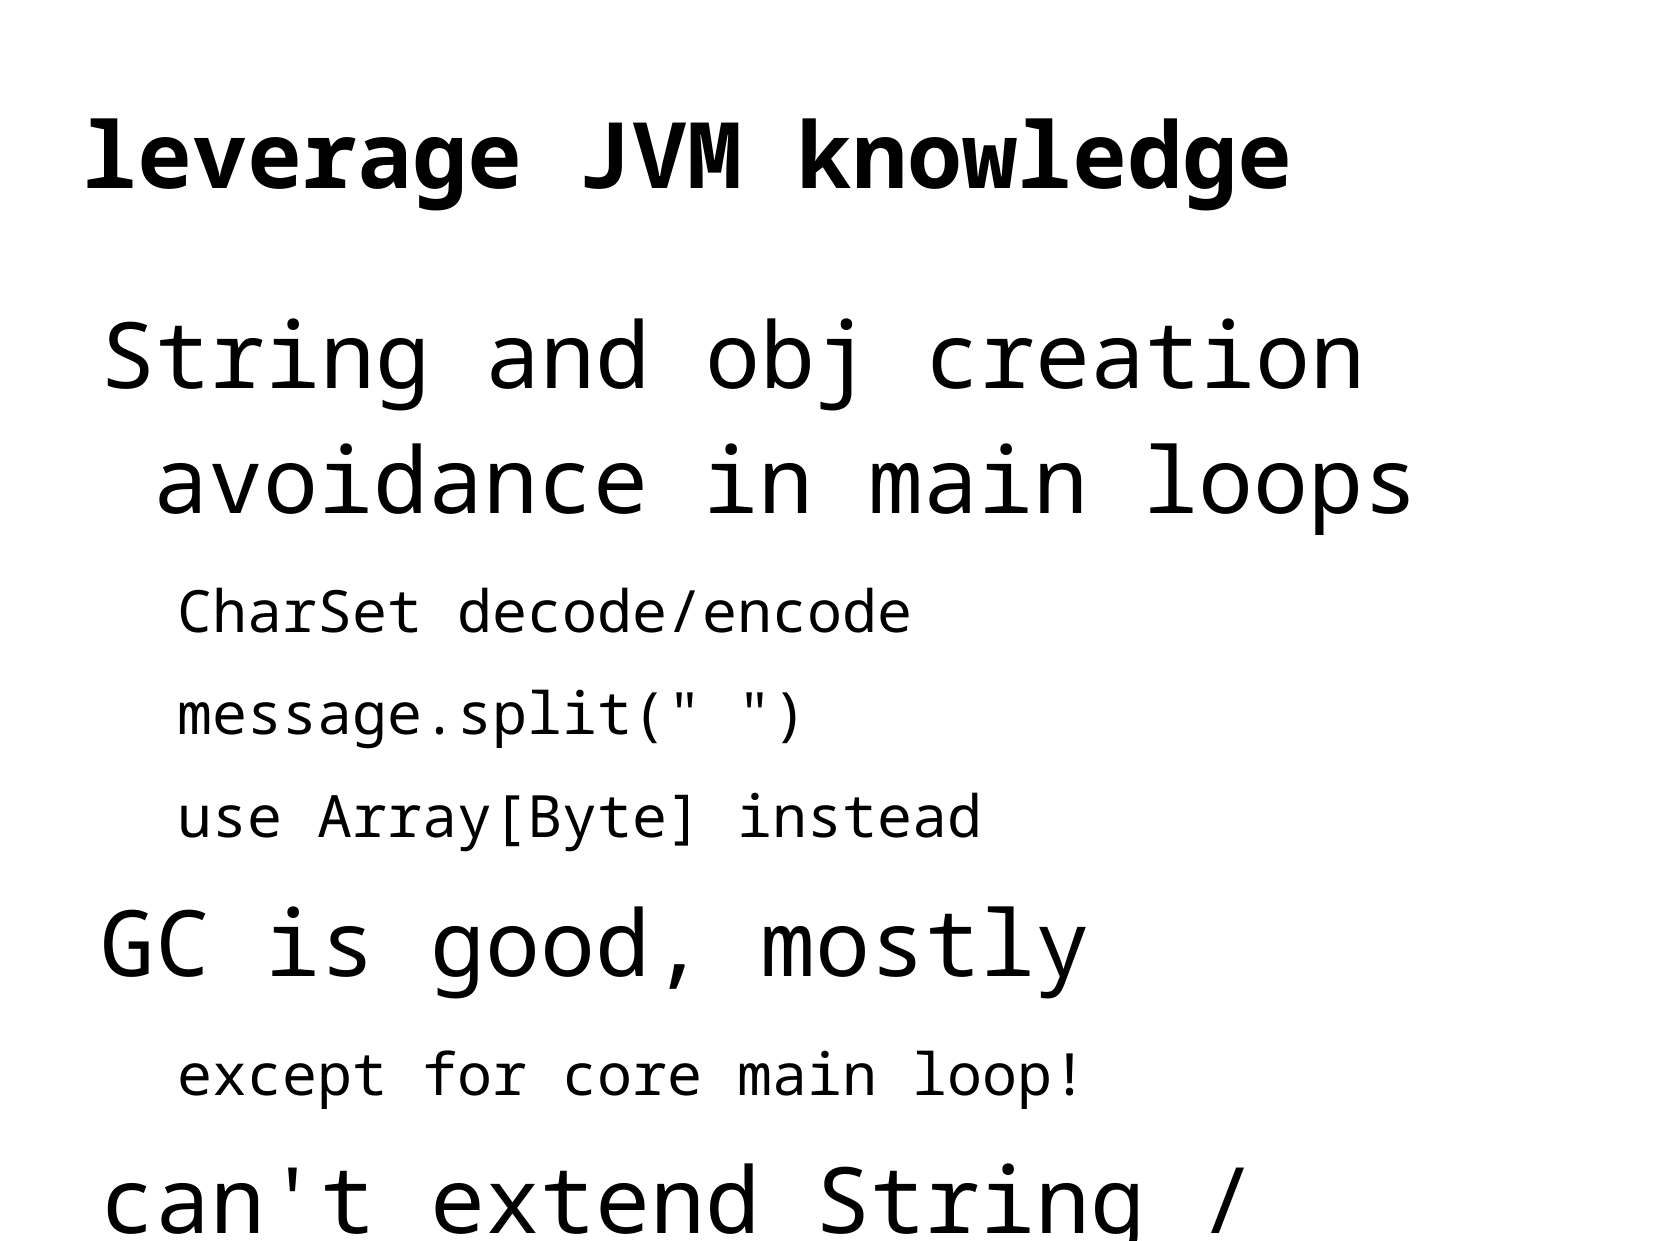

# leverage JVM knowledge
String and obj creation avoidance in main loops
CharSet decode/encode
message.split(" ")
use Array[Byte] instead
GC is good, mostly
except for core main loop!
can't extend String / Array